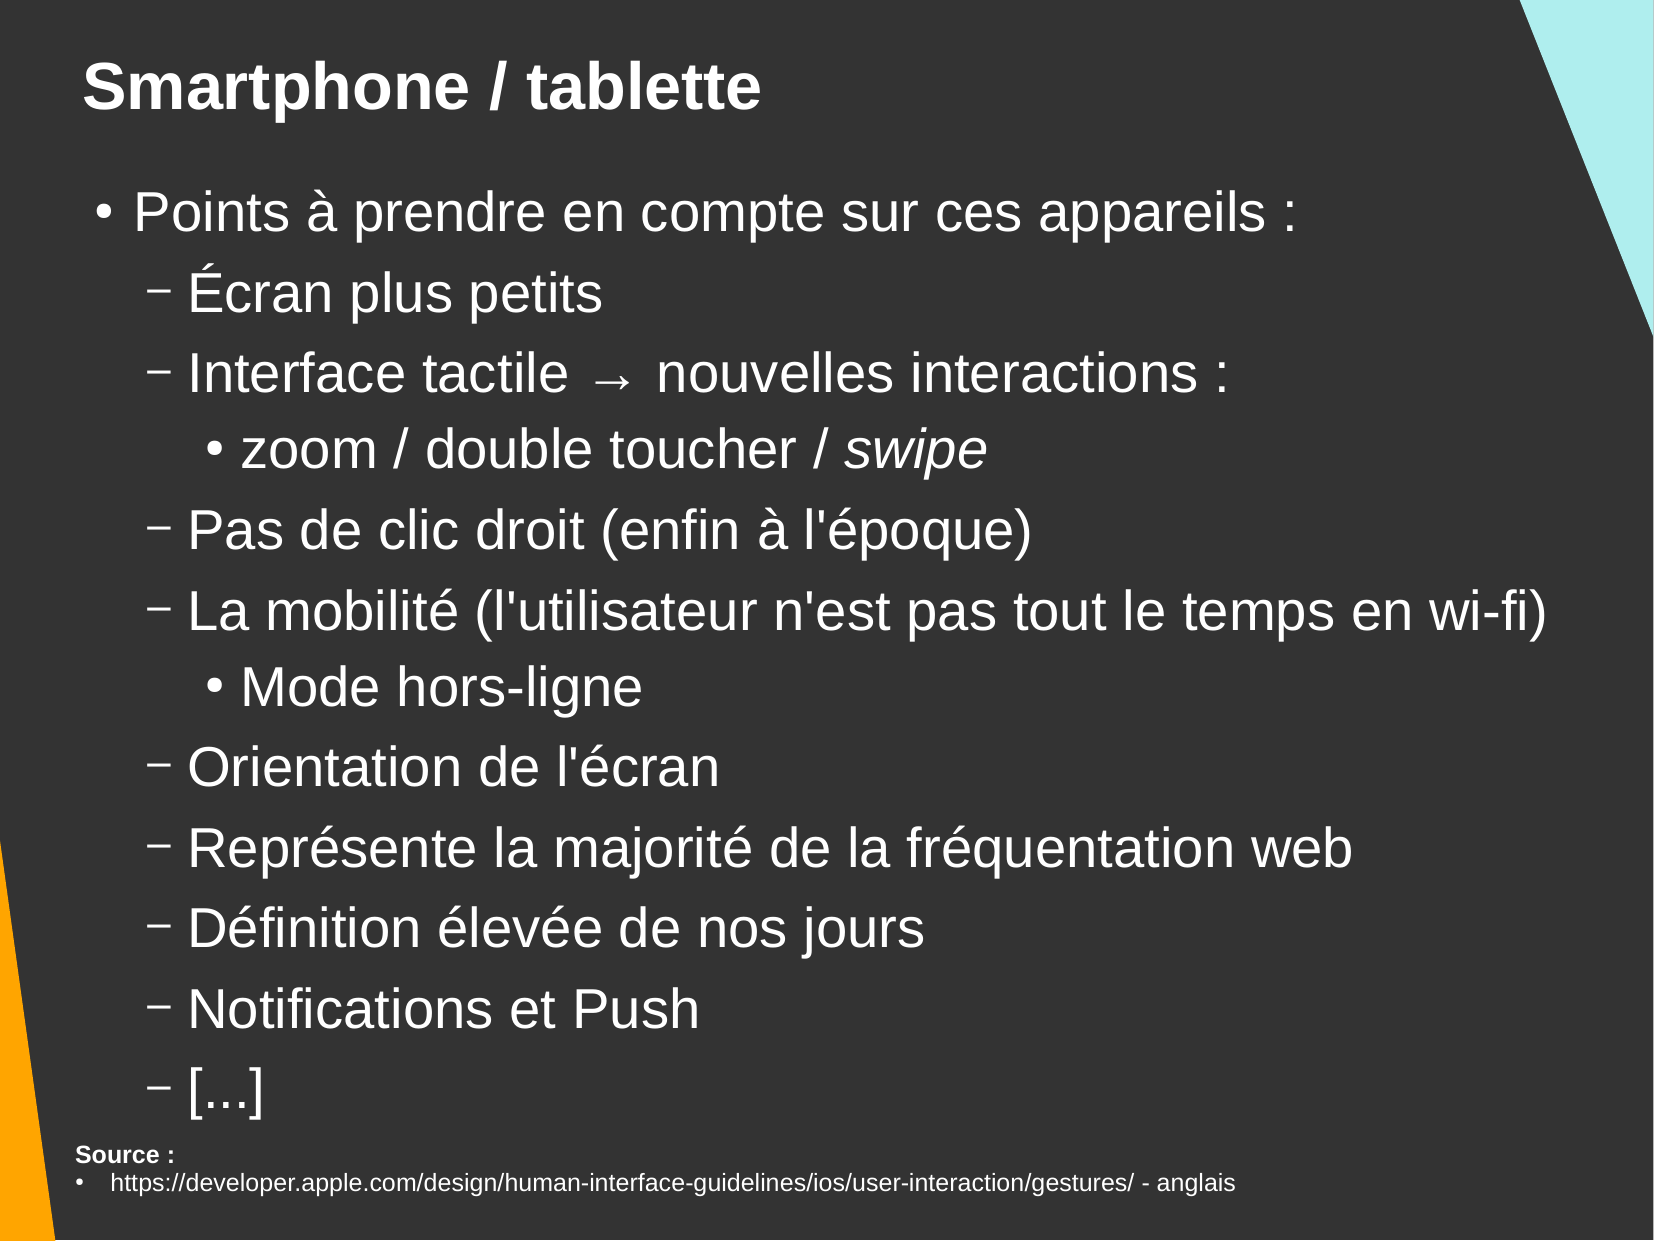

# Smartphone / tablette
Points à prendre en compte sur ces appareils :
Écran plus petits
Interface tactile → nouvelles interactions :
zoom / double toucher / swipe
Pas de clic droit (enfin à l'époque)
La mobilité (l'utilisateur n'est pas tout le temps en wi-fi)
Mode hors-ligne
Orientation de l'écran
Représente la majorité de la fréquentation web
Définition élevée de nos jours
Notifications et Push
[...]
Source :
https://developer.apple.com/design/human-interface-guidelines/ios/user-interaction/gestures/ - anglais